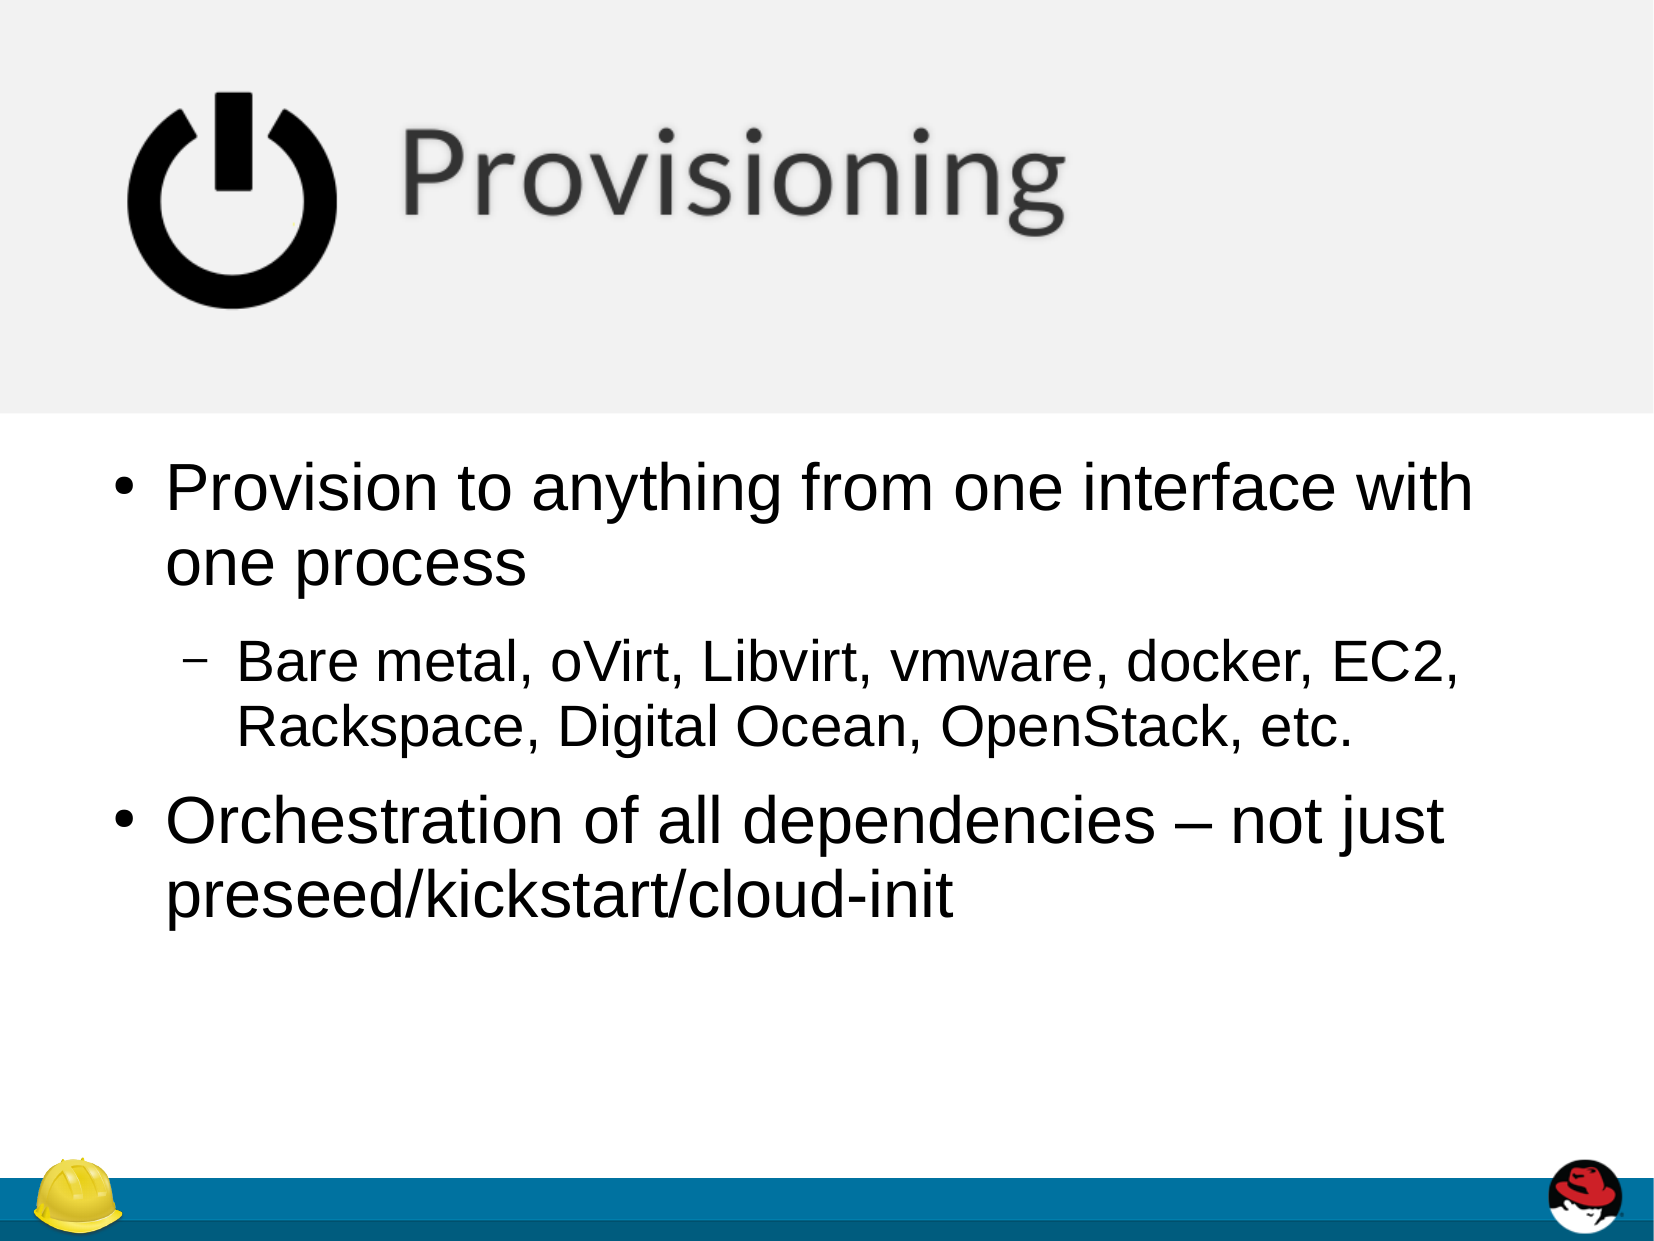

#
Provision to anything from one interface with one process
Bare metal, oVirt, Libvirt, vmware, docker, EC2, Rackspace, Digital Ocean, OpenStack, etc.
Orchestration of all dependencies – not just preseed/kickstart/cloud-init